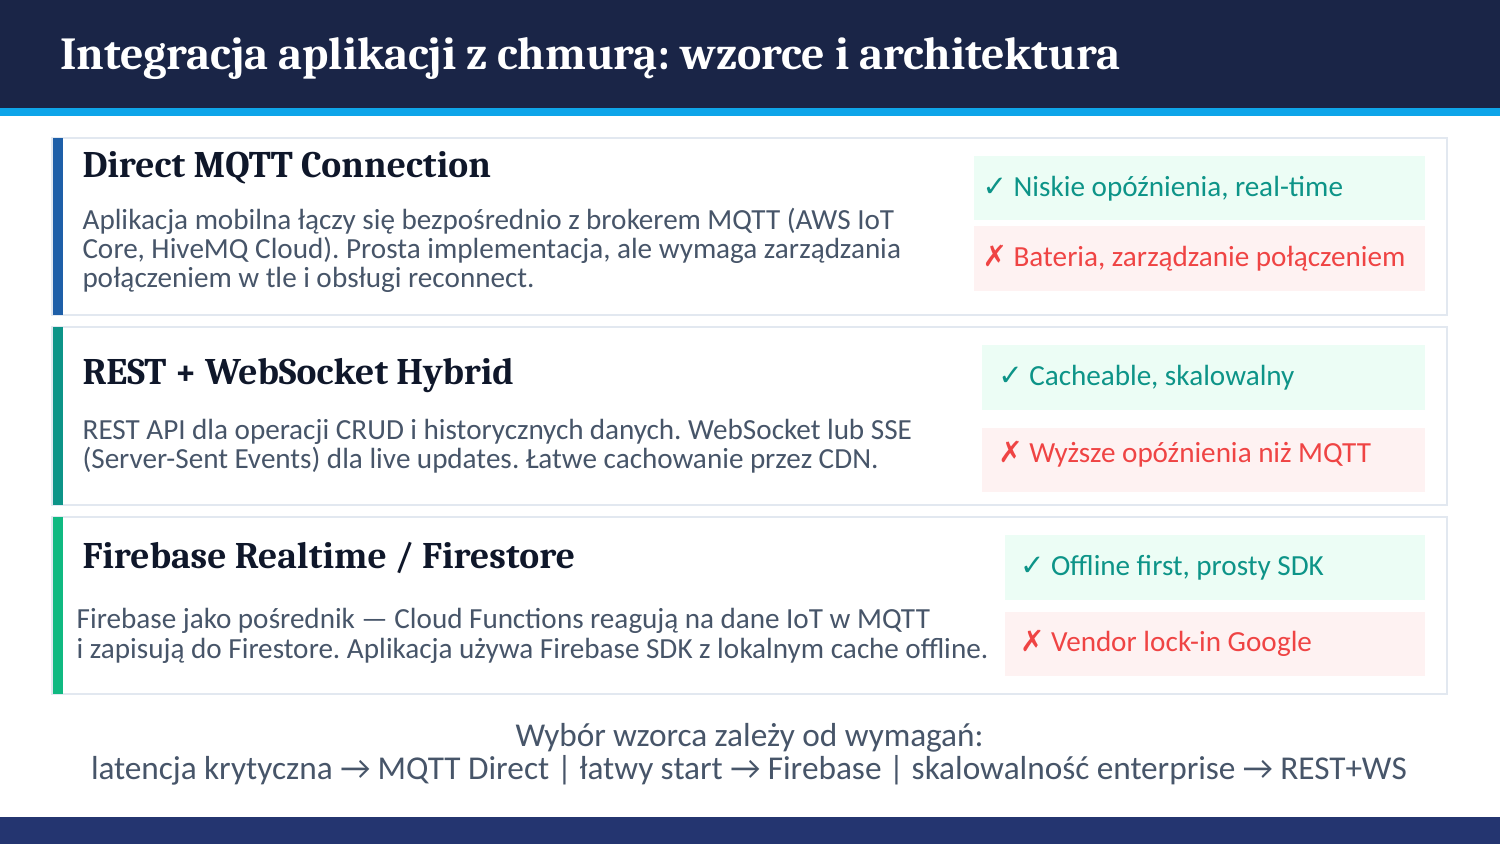

Integracja aplikacji z chmurą: wzorce i architektura
Direct MQTT Connection
✓ Niskie opóźnienia, real-time
Aplikacja mobilna łączy się bezpośrednio z brokerem MQTT (AWS IoT Core, HiveMQ Cloud). Prosta implementacja, ale wymaga zarządzania połączeniem w tle i obsługi reconnect.
✗ Bateria, zarządzanie połączeniem
✓ Cacheable, skalowalny
REST + WebSocket Hybrid
REST API dla operacji CRUD i historycznych danych. WebSocket lub SSE (Server-Sent Events) dla live updates. Łatwe cachowanie przez CDN.
✗ Wyższe opóźnienia niż MQTT
Firebase Realtime / Firestore
✓ Offline first, prosty SDK
Firebase jako pośrednik — Cloud Functions reagują na dane IoT w MQTT
i zapisują do Firestore. Aplikacja używa Firebase SDK z lokalnym cache offline.
✗ Vendor lock-in Google
Wybór wzorca zależy od wymagań:
latencja krytyczna → MQTT Direct | łatwy start → Firebase | skalowalność enterprise → REST+WS